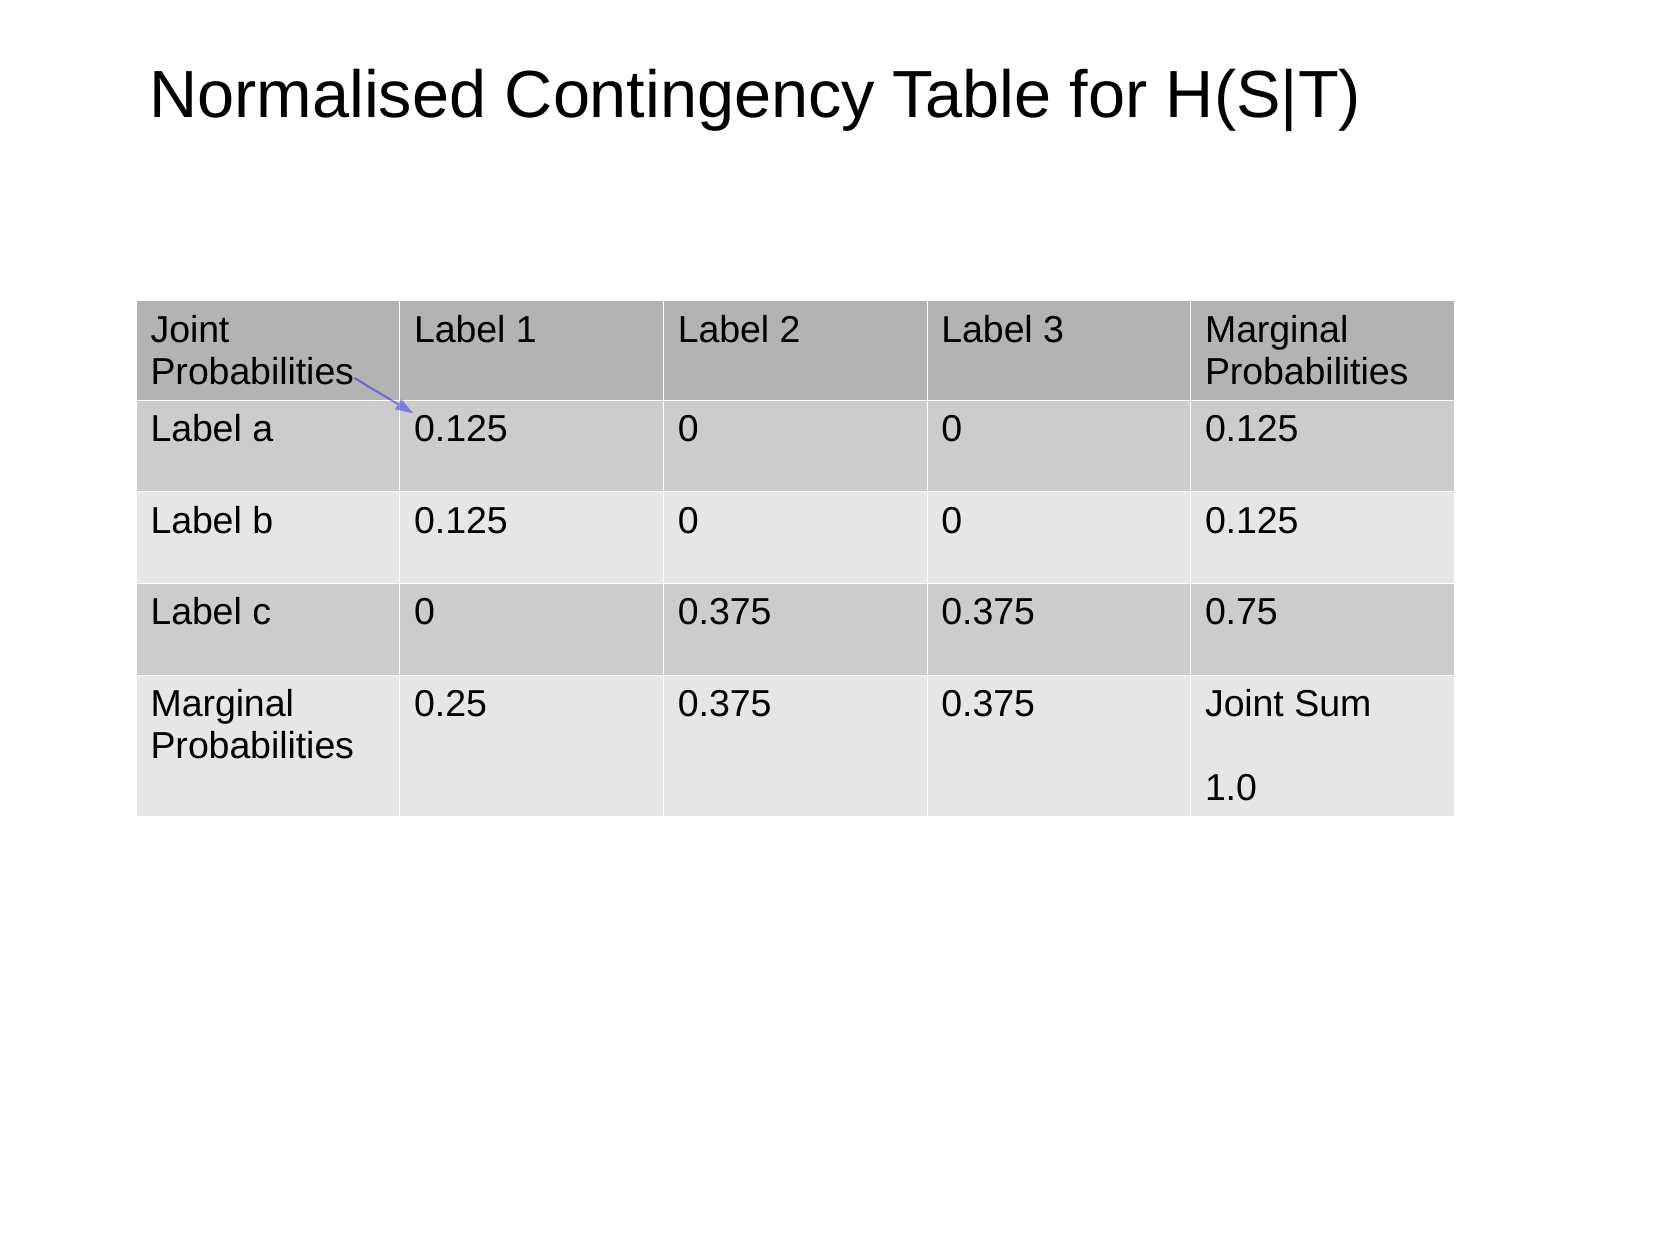

# Normalised Contingency Table for H(S|T)
| Joint Probabilities | Label 1 | Label 2 | Label 3 | Marginal Probabilities |
| --- | --- | --- | --- | --- |
| Label a | 0.125 | 0 | 0 | 0.125 |
| Label b | 0.125 | 0 | 0 | 0.125 |
| Label c | 0 | 0.375 | 0.375 | 0.75 |
| Marginal Probabilities | 0.25 | 0.375 | 0.375 | Joint Sum 1.0 |